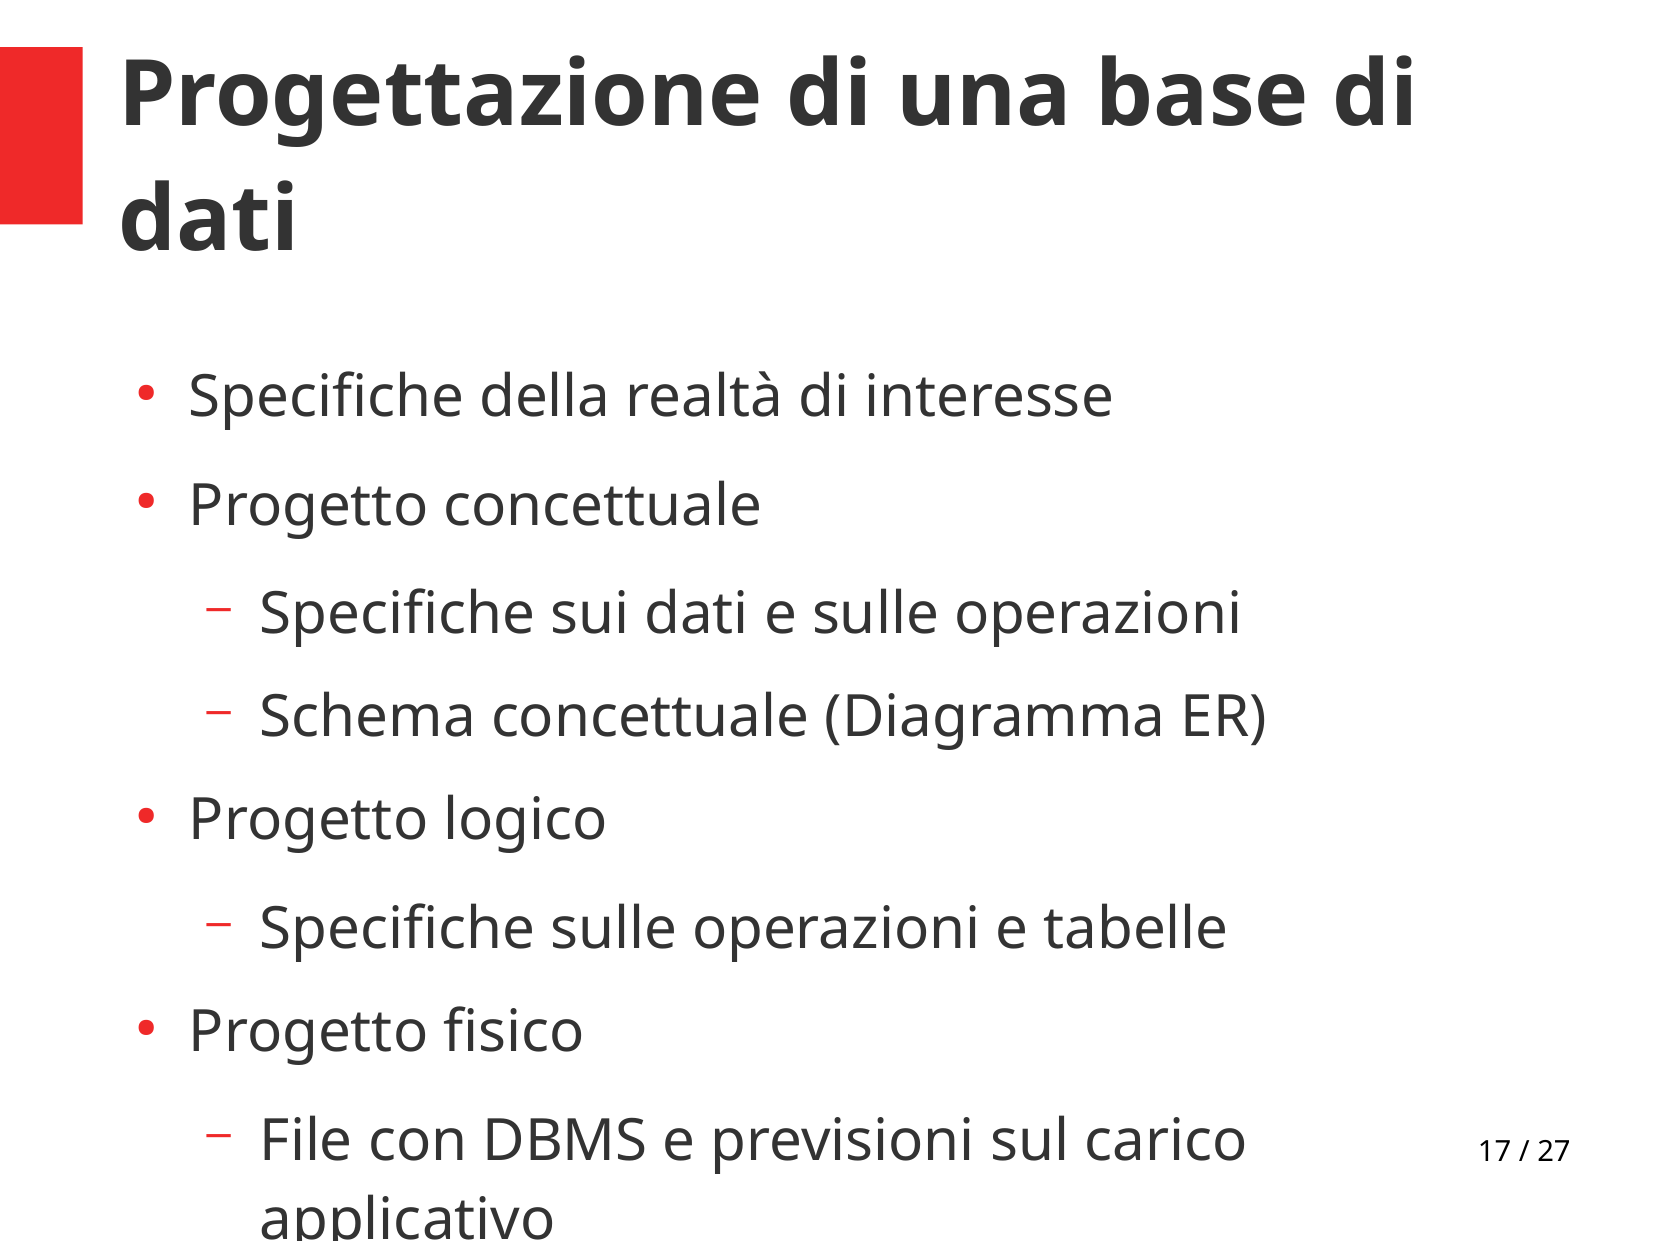

# Progettazione di una base di dati
Specifiche della realtà di interesse
Progetto concettuale
Specifiche sui dati e sulle operazioni
Schema concettuale (Diagramma ER)
Progetto logico
Specifiche sulle operazioni e tabelle
Progetto fisico
File con DBMS e previsioni sul carico applicativo
17